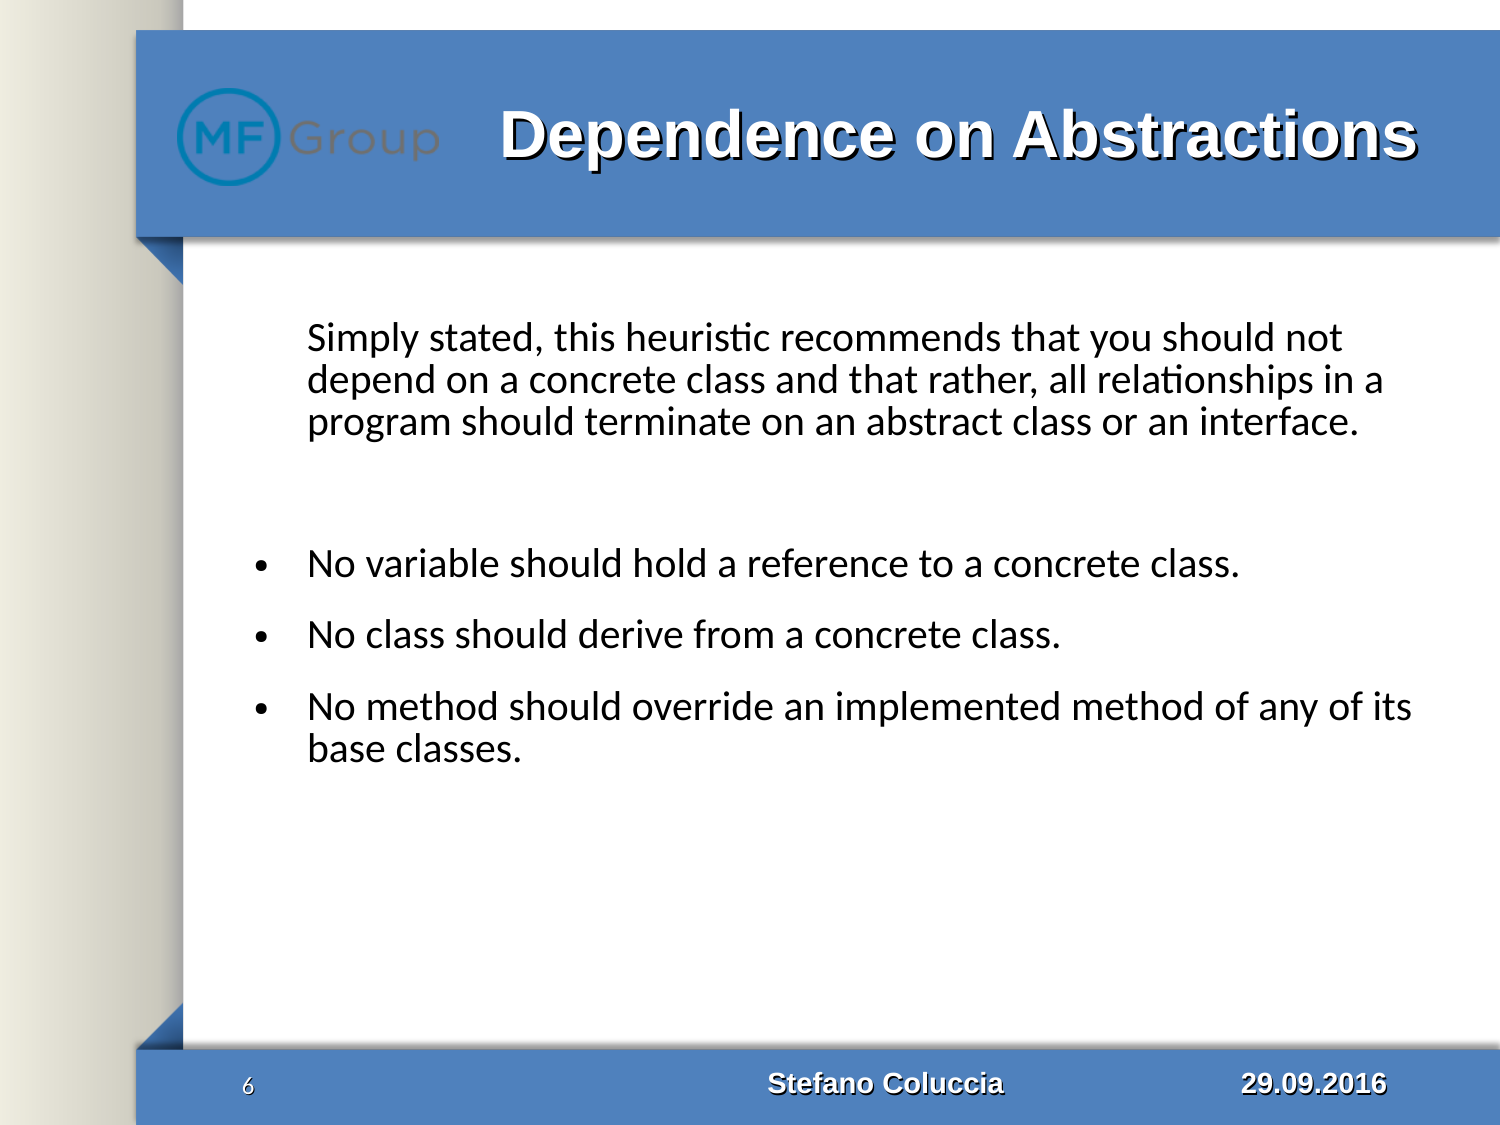

# Dependence on Abstractions
Simply stated, this heuristic recommends that you should not depend on a concrete class and that rather, all relationships in a program should terminate on an abstract class or an interface.
No variable should hold a reference to a concrete class.
No class should derive from a concrete class.
No method should override an implemented method of any of its base classes.
6
Stefano Coluccia
29.09.2016